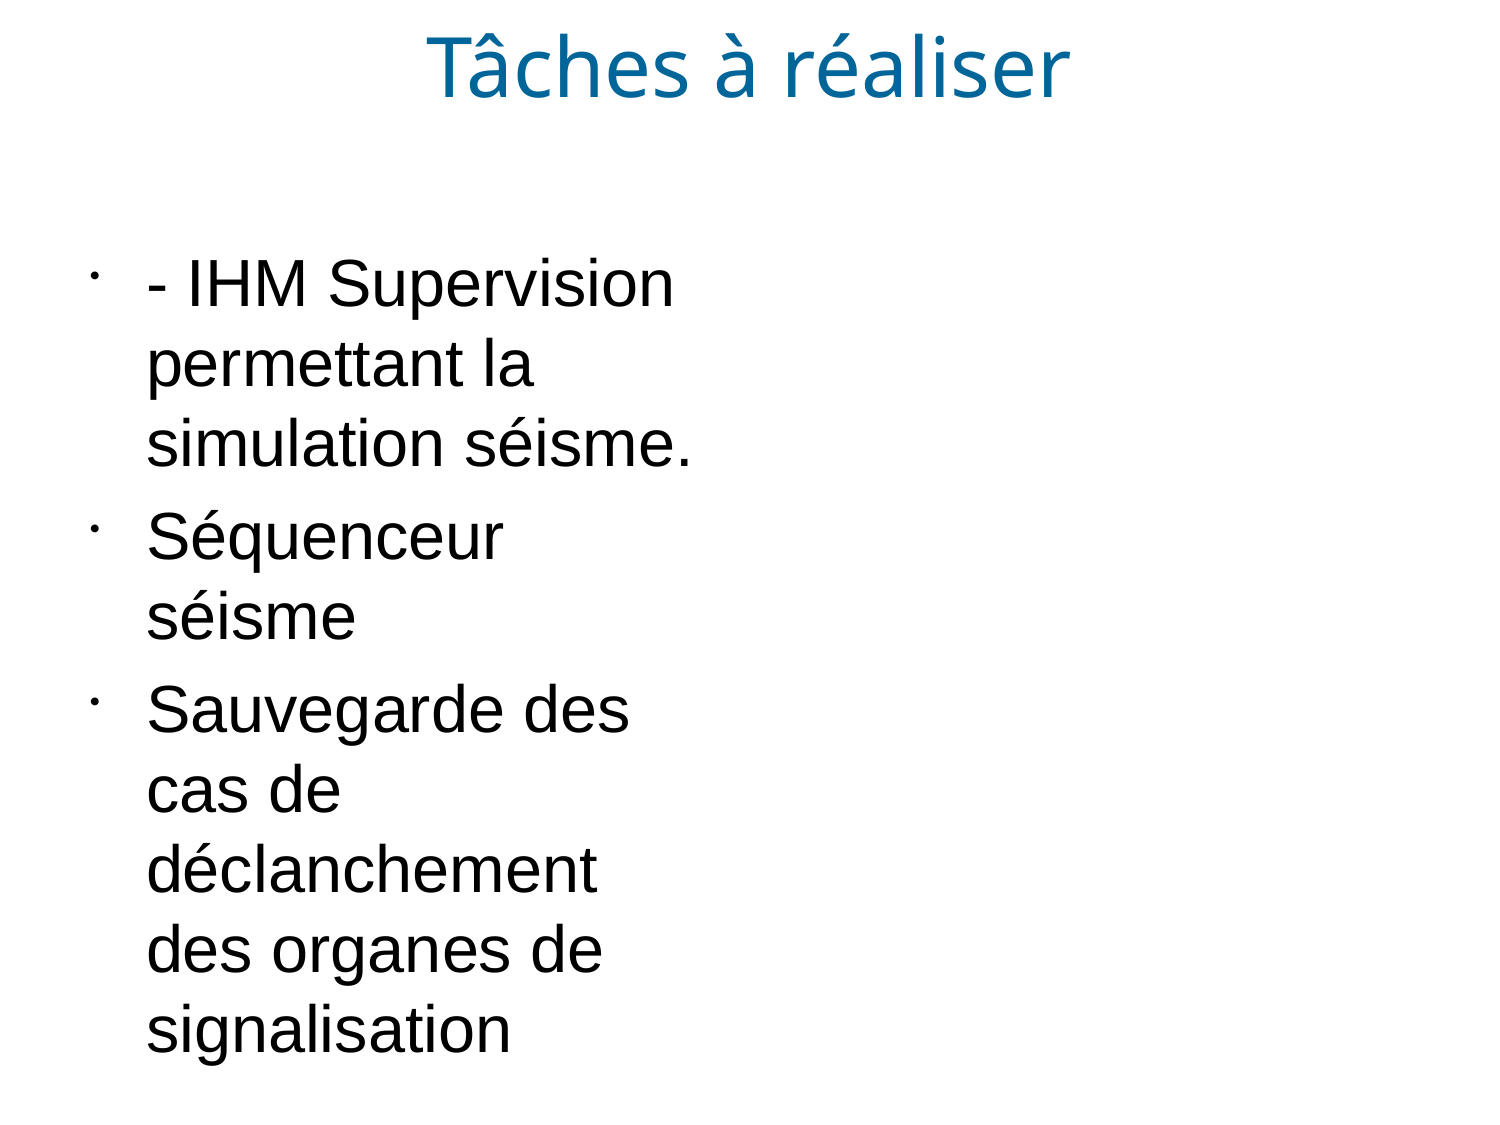

# Tâches à réaliser
- IHM Supervision permettant la simulation séisme.
Séquenceur séisme
Sauvegarde des cas de déclanchement des organes de signalisation